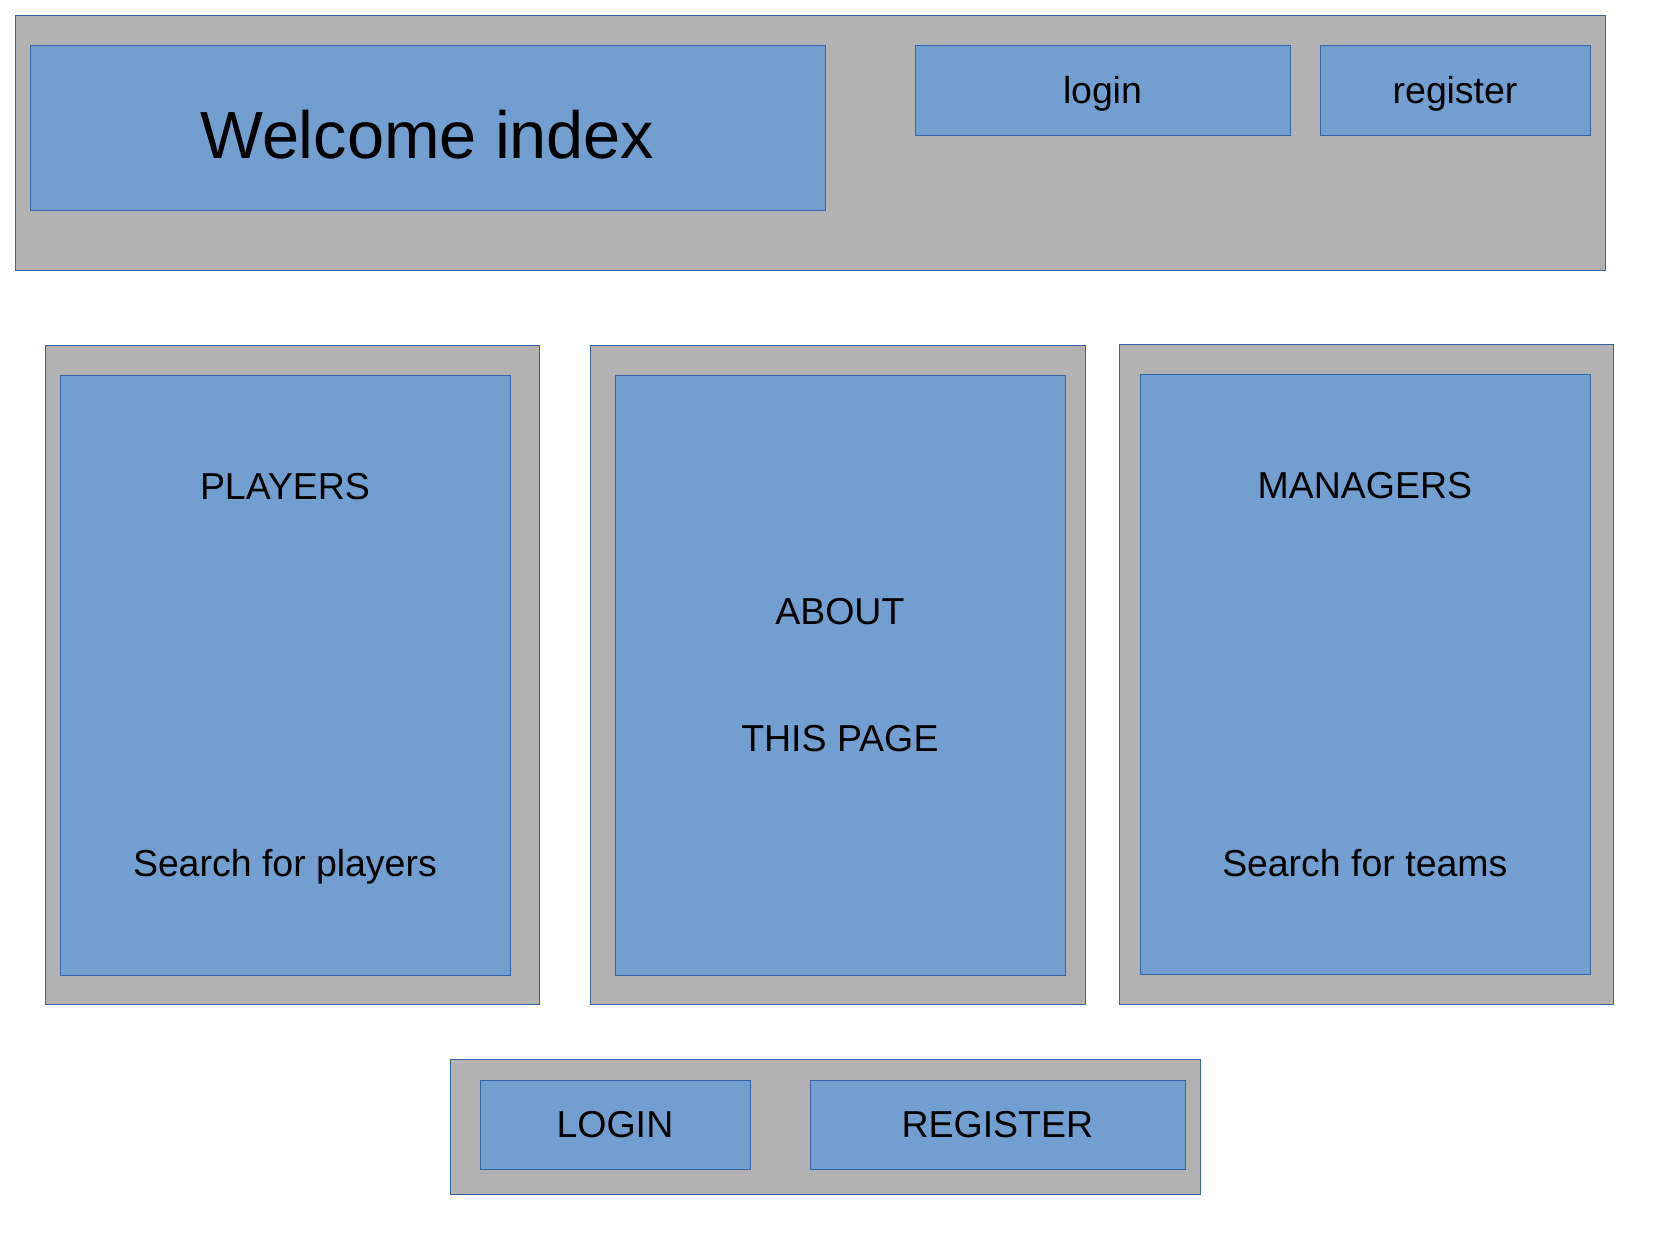

Welcome index
login
register
WELCOME TO INDEX
MANAGERS
Search for teams
PLAYERS
Search for players
ABOUT
THIS PAGE
LOGIN
REGISTER